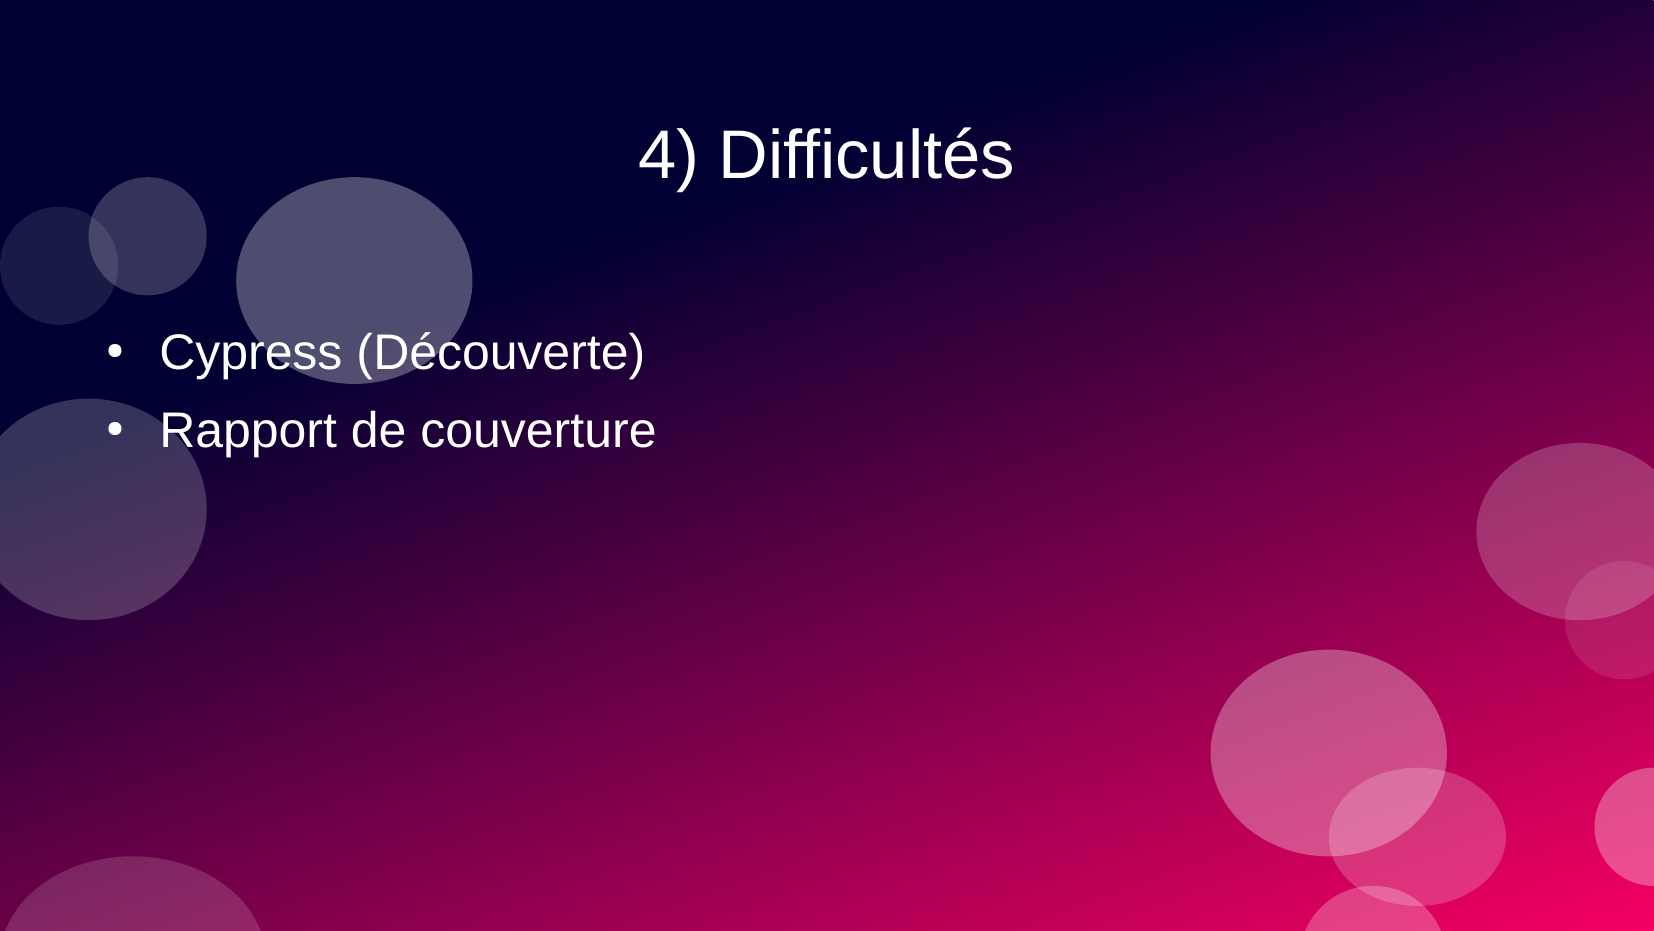

# 4) Difficultés
Cypress (Découverte)
Rapport de couverture